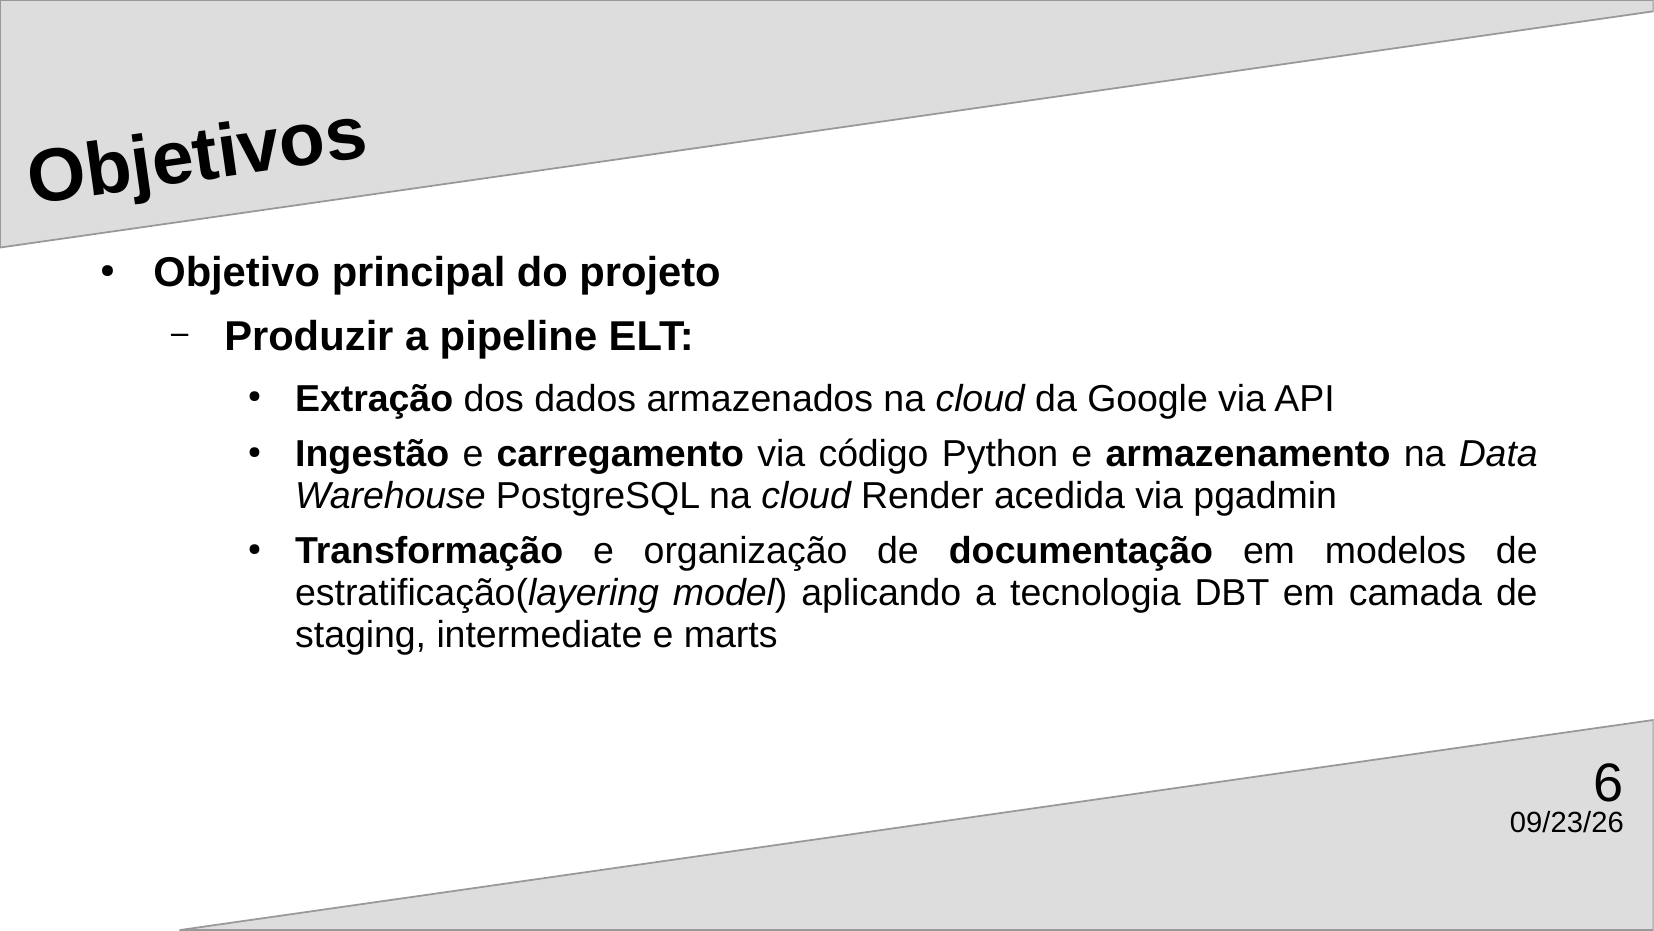

# Objetivos
Objetivo principal do projeto
Produzir a pipeline ELT:
Extração dos dados armazenados na cloud da Google via API
Ingestão e carregamento via código Python e armazenamento na Data Warehouse PostgreSQL na cloud Render acedida via pgadmin
Transformação e organização de documentação em modelos de estratificação(layering model) aplicando a tecnologia DBT em camada de staging, intermediate e marts
6